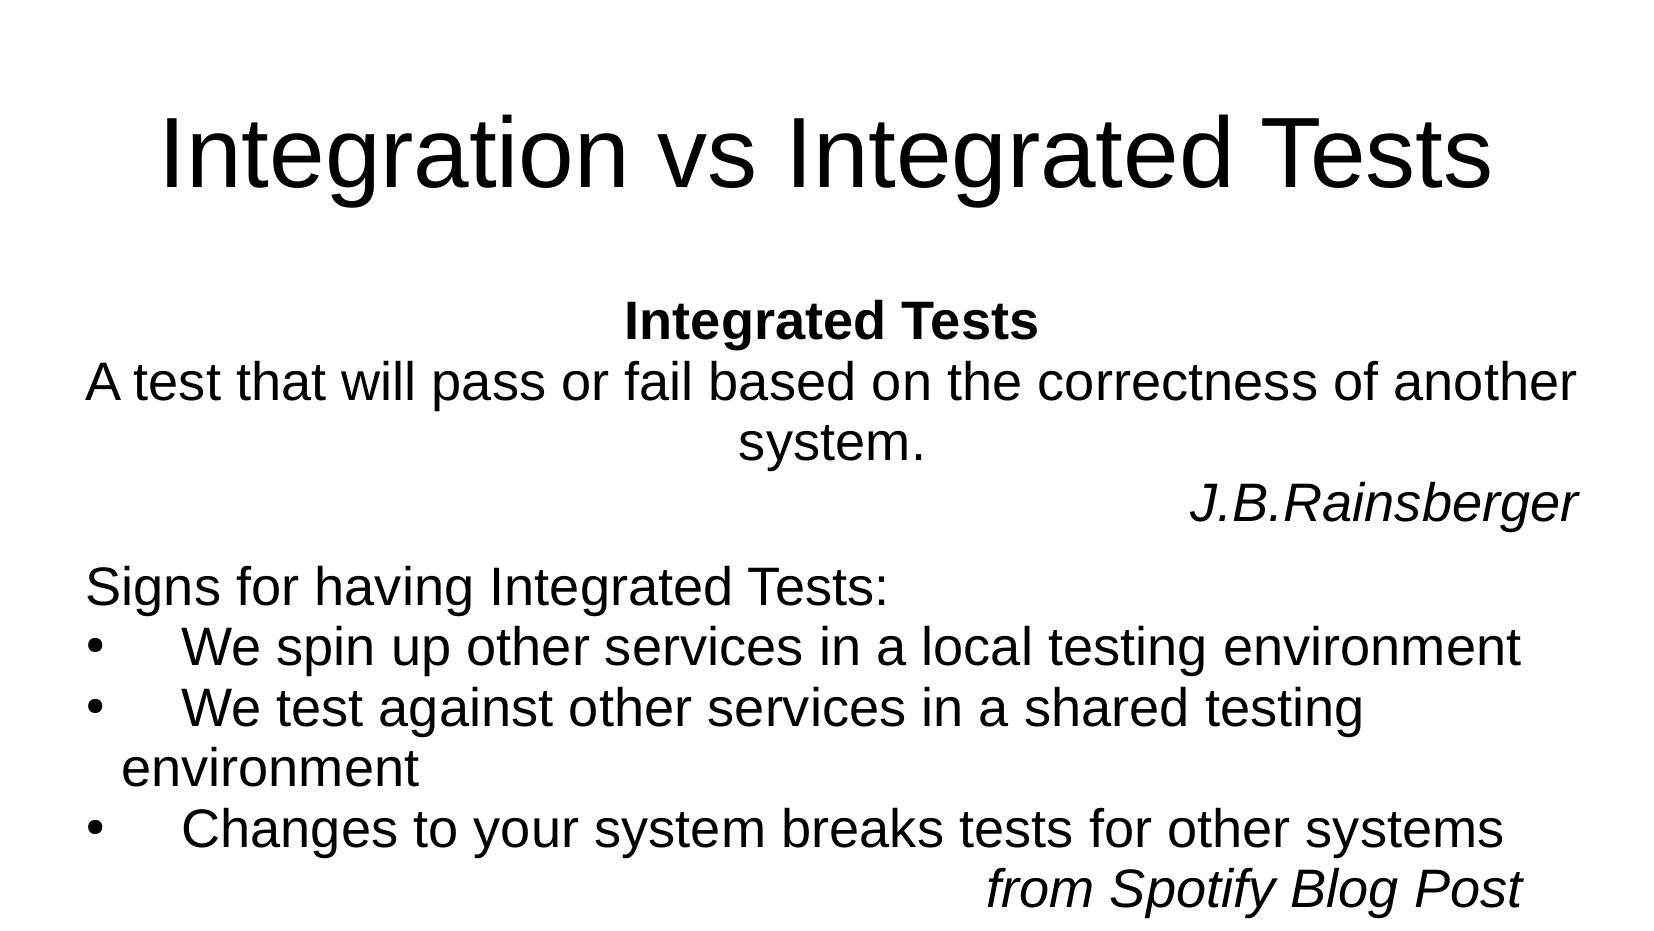

# Integration vs Integrated Tests
Integrated Tests
A test that will pass or fail based on the correctness of another system.
J.B.Rainsberger
Signs for having Integrated Tests:
 We spin up other services in a local testing environment
 We test against other services in a shared testing environment
 Changes to your system breaks tests for other systems
from Spotify Blog Post